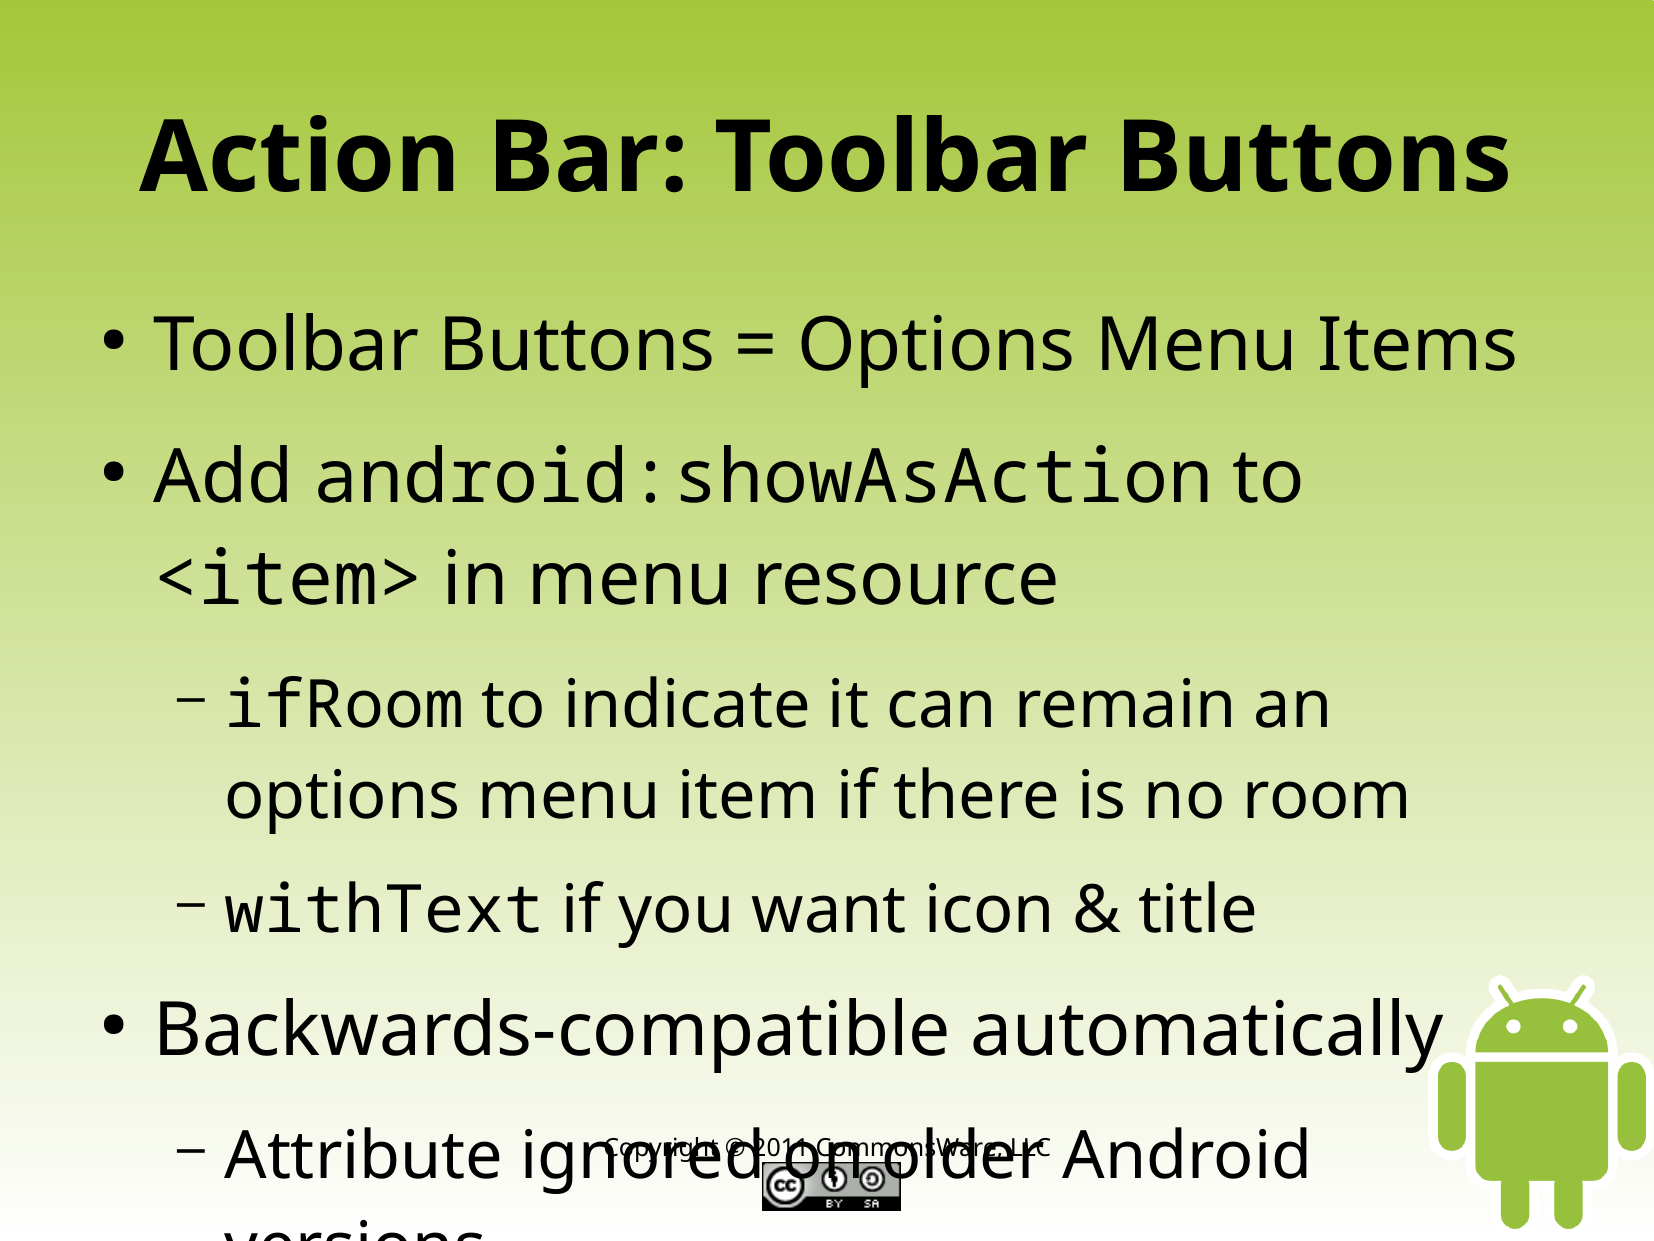

# Action Bar: Toolbar Buttons
Toolbar Buttons = Options Menu Items
Add android:showAsAction to <item> in menu resource
ifRoom to indicate it can remain an options menu item if there is no room
withText if you want icon & title
Backwards-compatible automatically
Attribute ignored on older Android versions